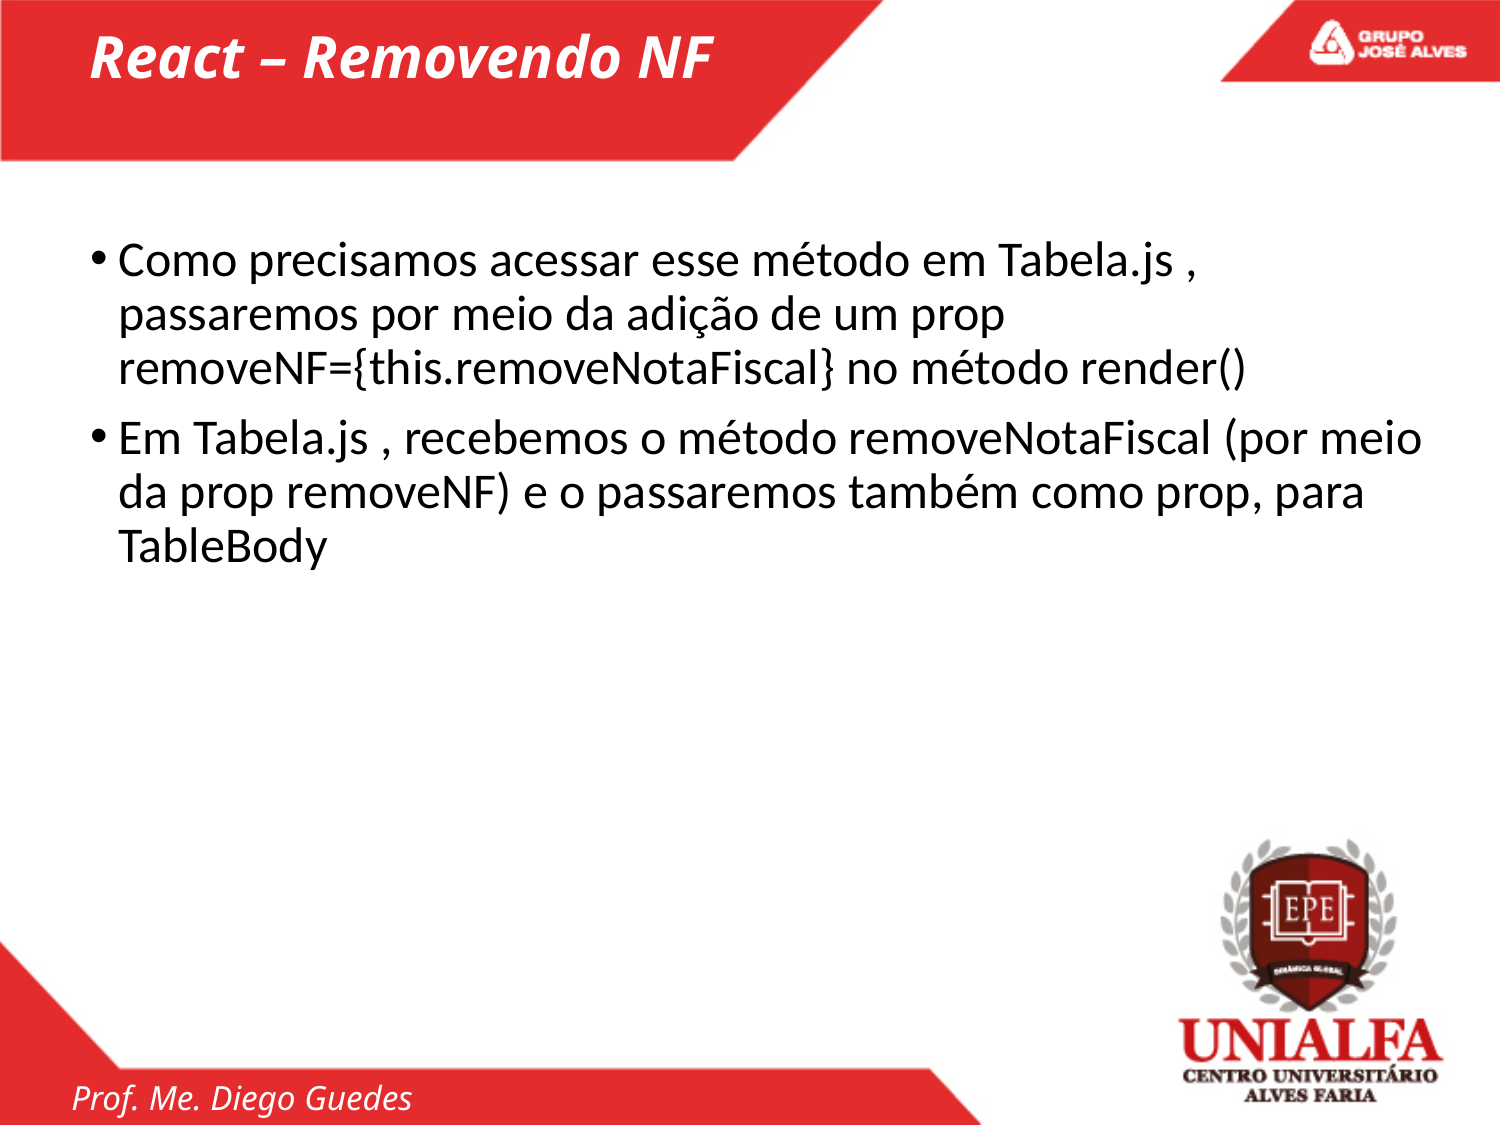

React – Removendo NF
# Como precisamos acessar esse método em Tabela.js , passaremos por meio da adição de um prop removeNF={this.removeNotaFiscal} no método render()
Em Tabela.js , recebemos o método removeNotaFiscal (por meio da prop removeNF) e o passaremos também como prop, para TableBody
Prof. Me. Diego Guedes